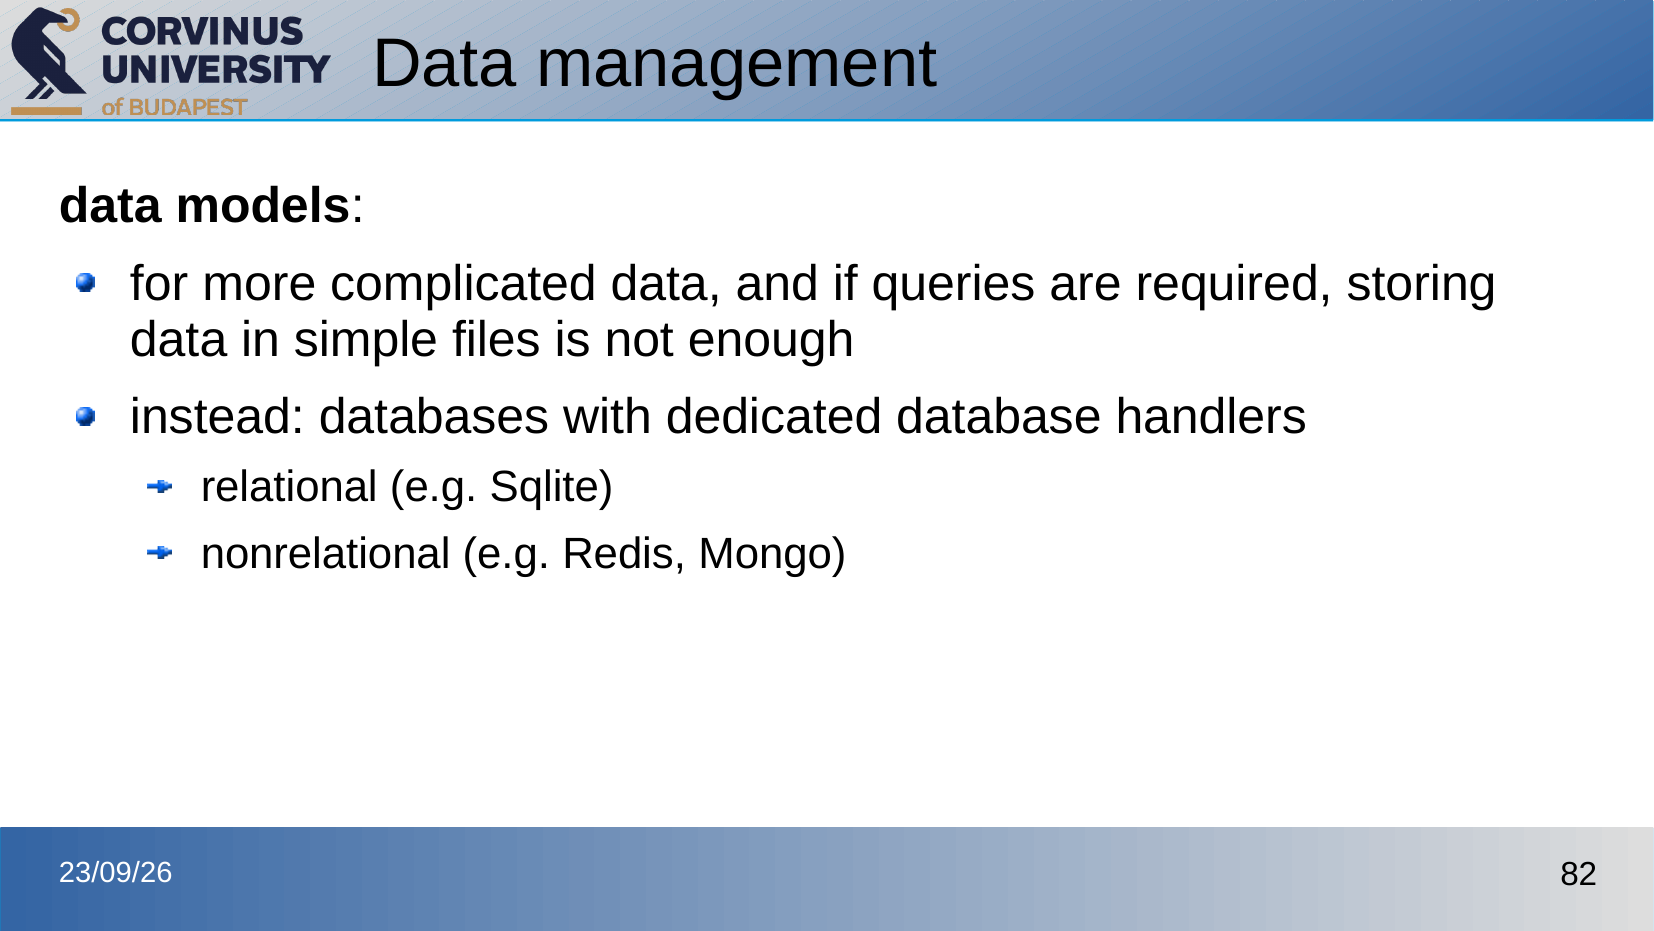

# Data management
data models:
for more complicated data, and if queries are required, storing data in simple files is not enough
instead: databases with dedicated database handlers
relational (e.g. Sqlite)
nonrelational (e.g. Redis, Mongo)